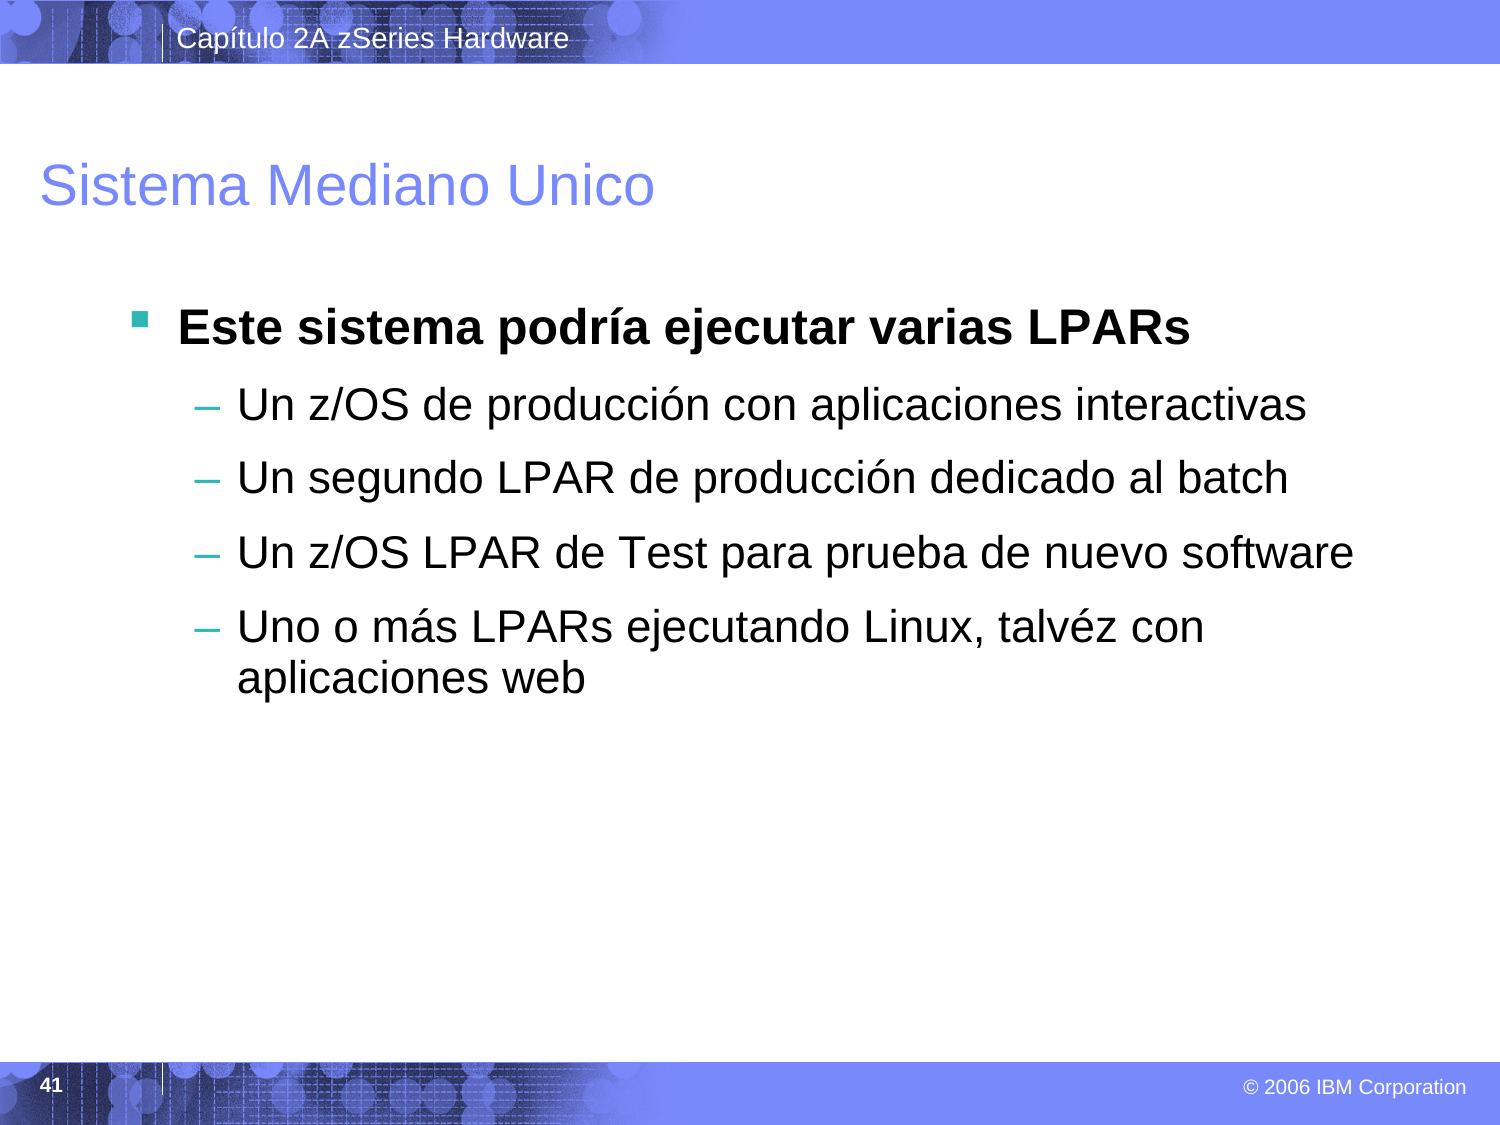

# Sistema Mediano Unico
Este sistema podría ejecutar varias LPARs
Un z/OS de producción con aplicaciones interactivas
Un segundo LPAR de producción dedicado al batch
Un z/OS LPAR de Test para prueba de nuevo software
Uno o más LPARs ejecutando Linux, talvéz con aplicaciones web
41